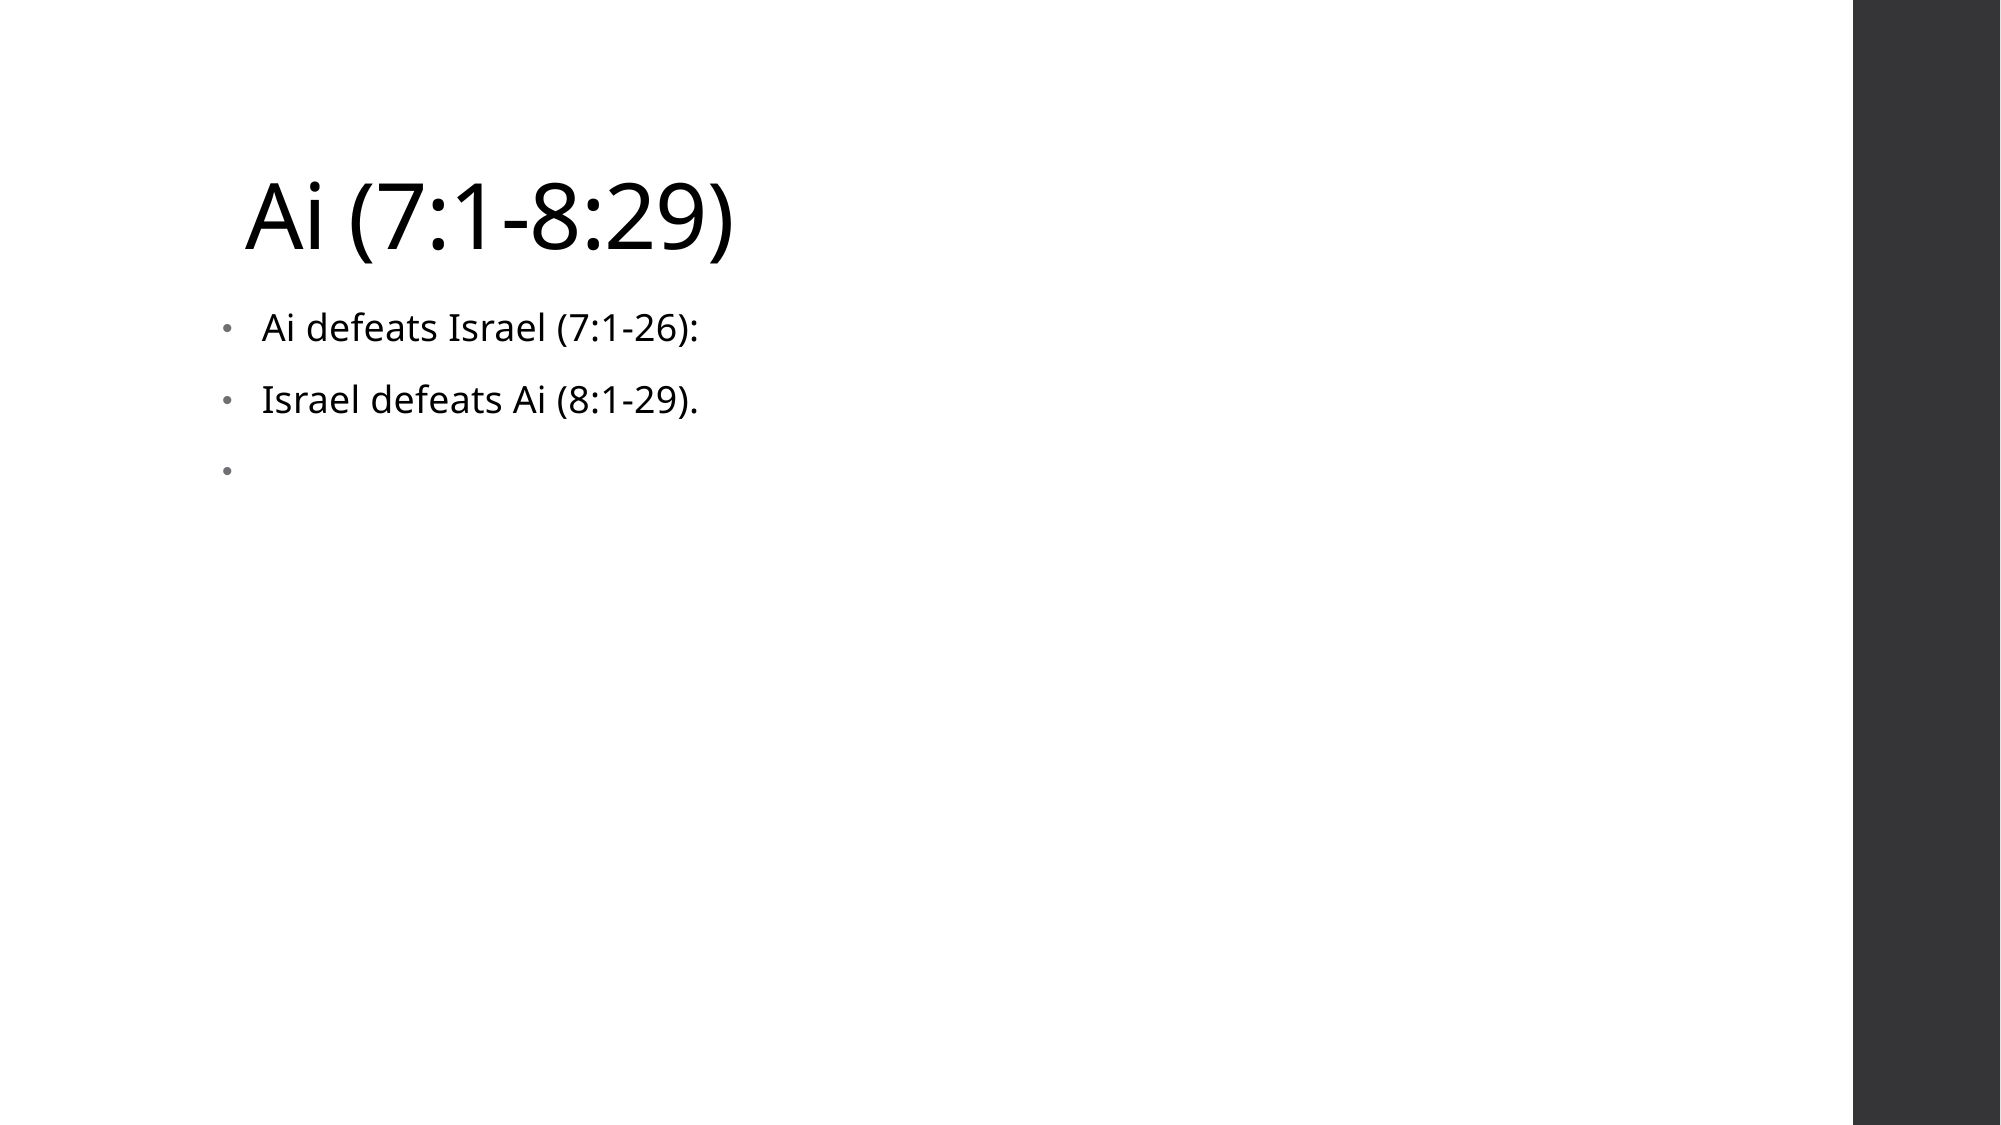

# Ai (7:1-8:29)
 Ai defeats Israel (7:1-26):
 Israel defeats Ai (8:1-29).